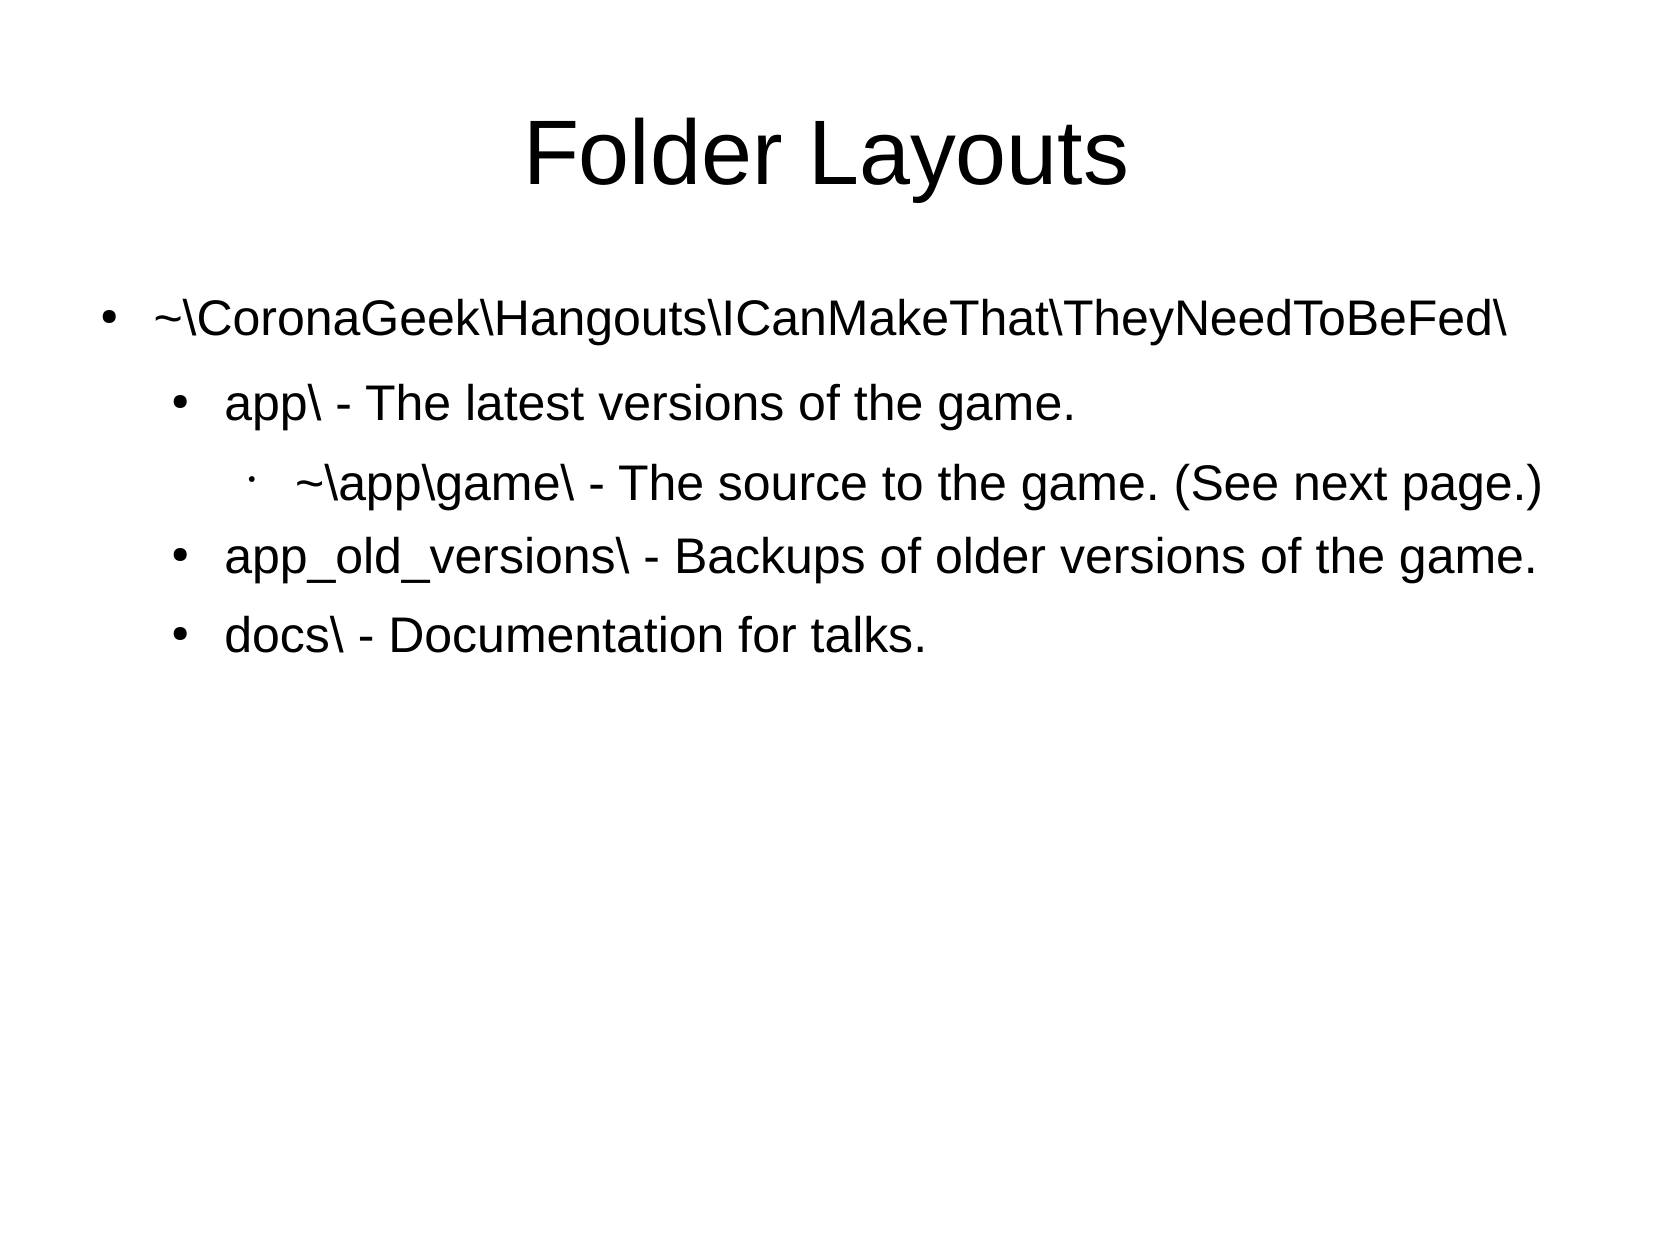

# Folder Layouts
~\CoronaGeek\Hangouts\ICanMakeThat\TheyNeedToBeFed\
app\ - The latest versions of the game.
~\app\game\ - The source to the game. (See next page.)
app_old_versions\ - Backups of older versions of the game.
docs\ - Documentation for talks.